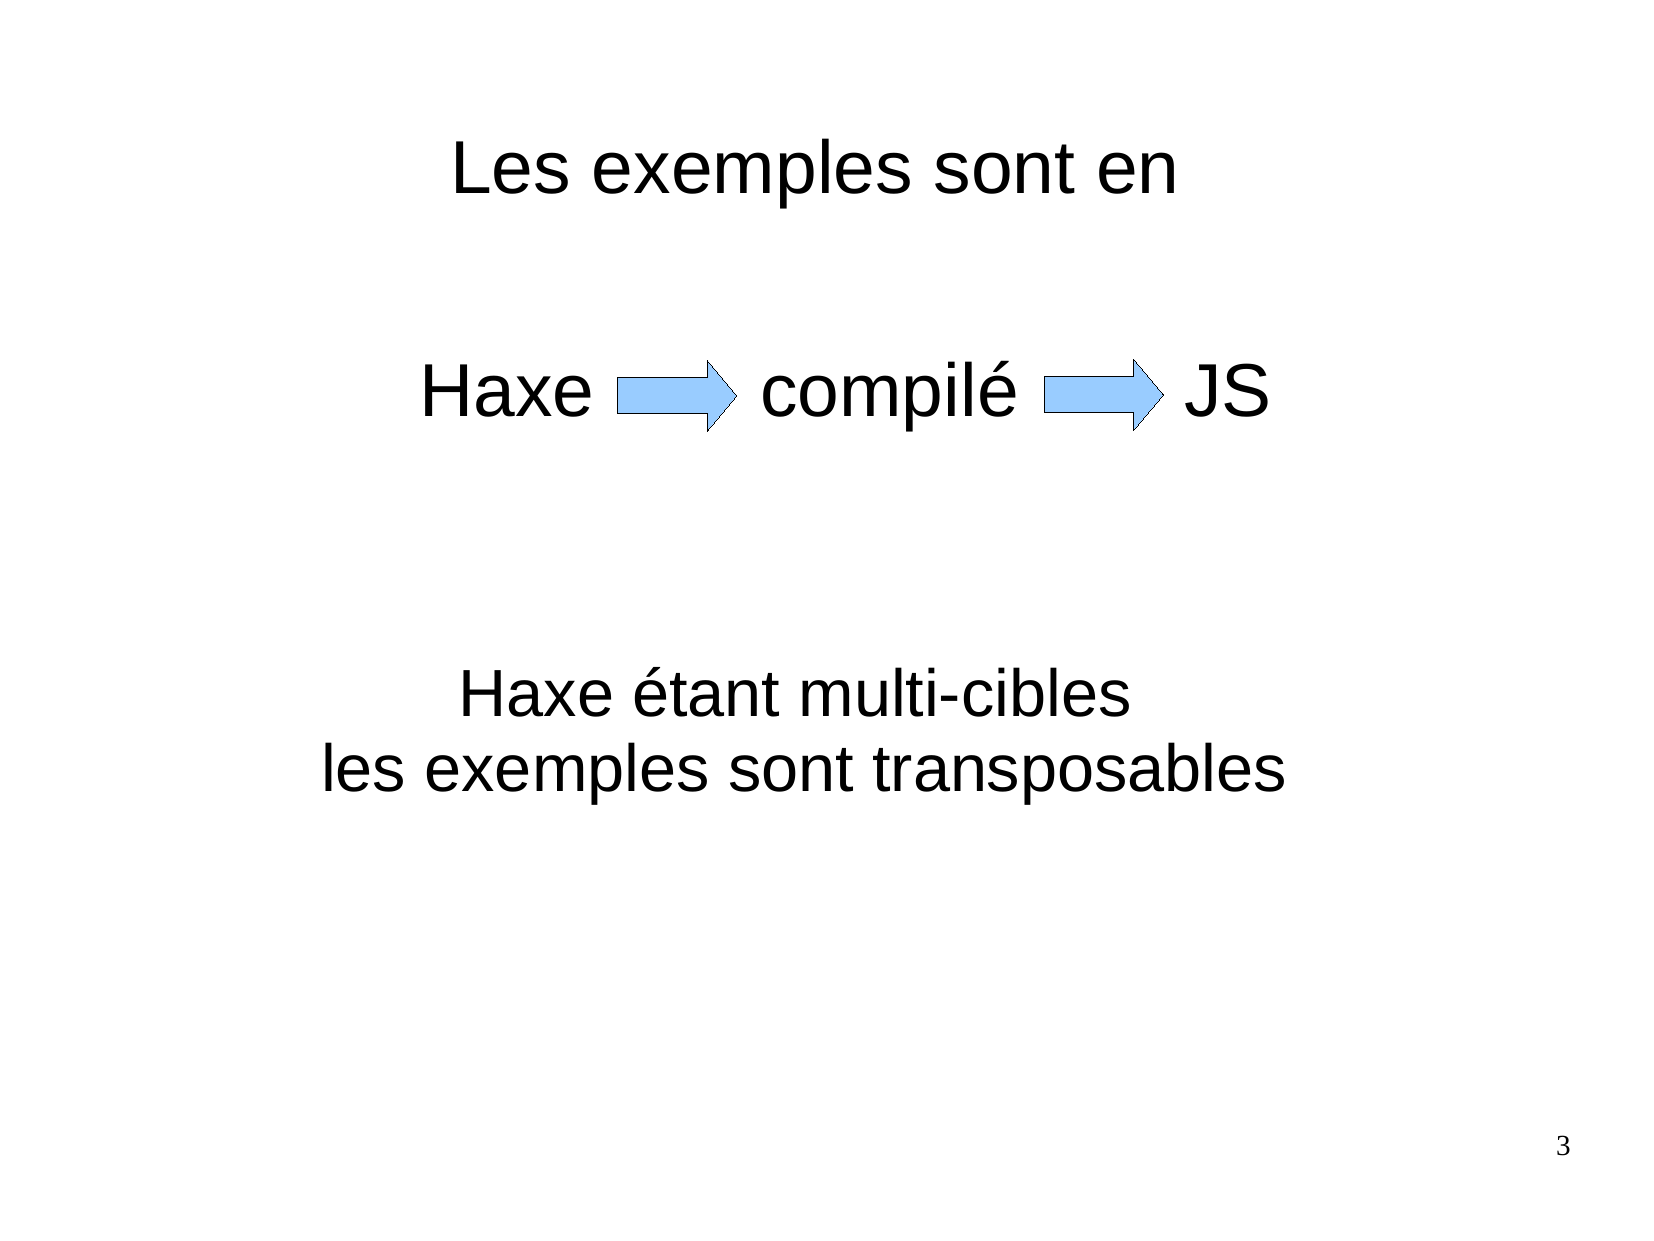

Les exemples sont en
 Haxe compilé JS
Haxe étant multi-cibles
les exemples sont transposables
3